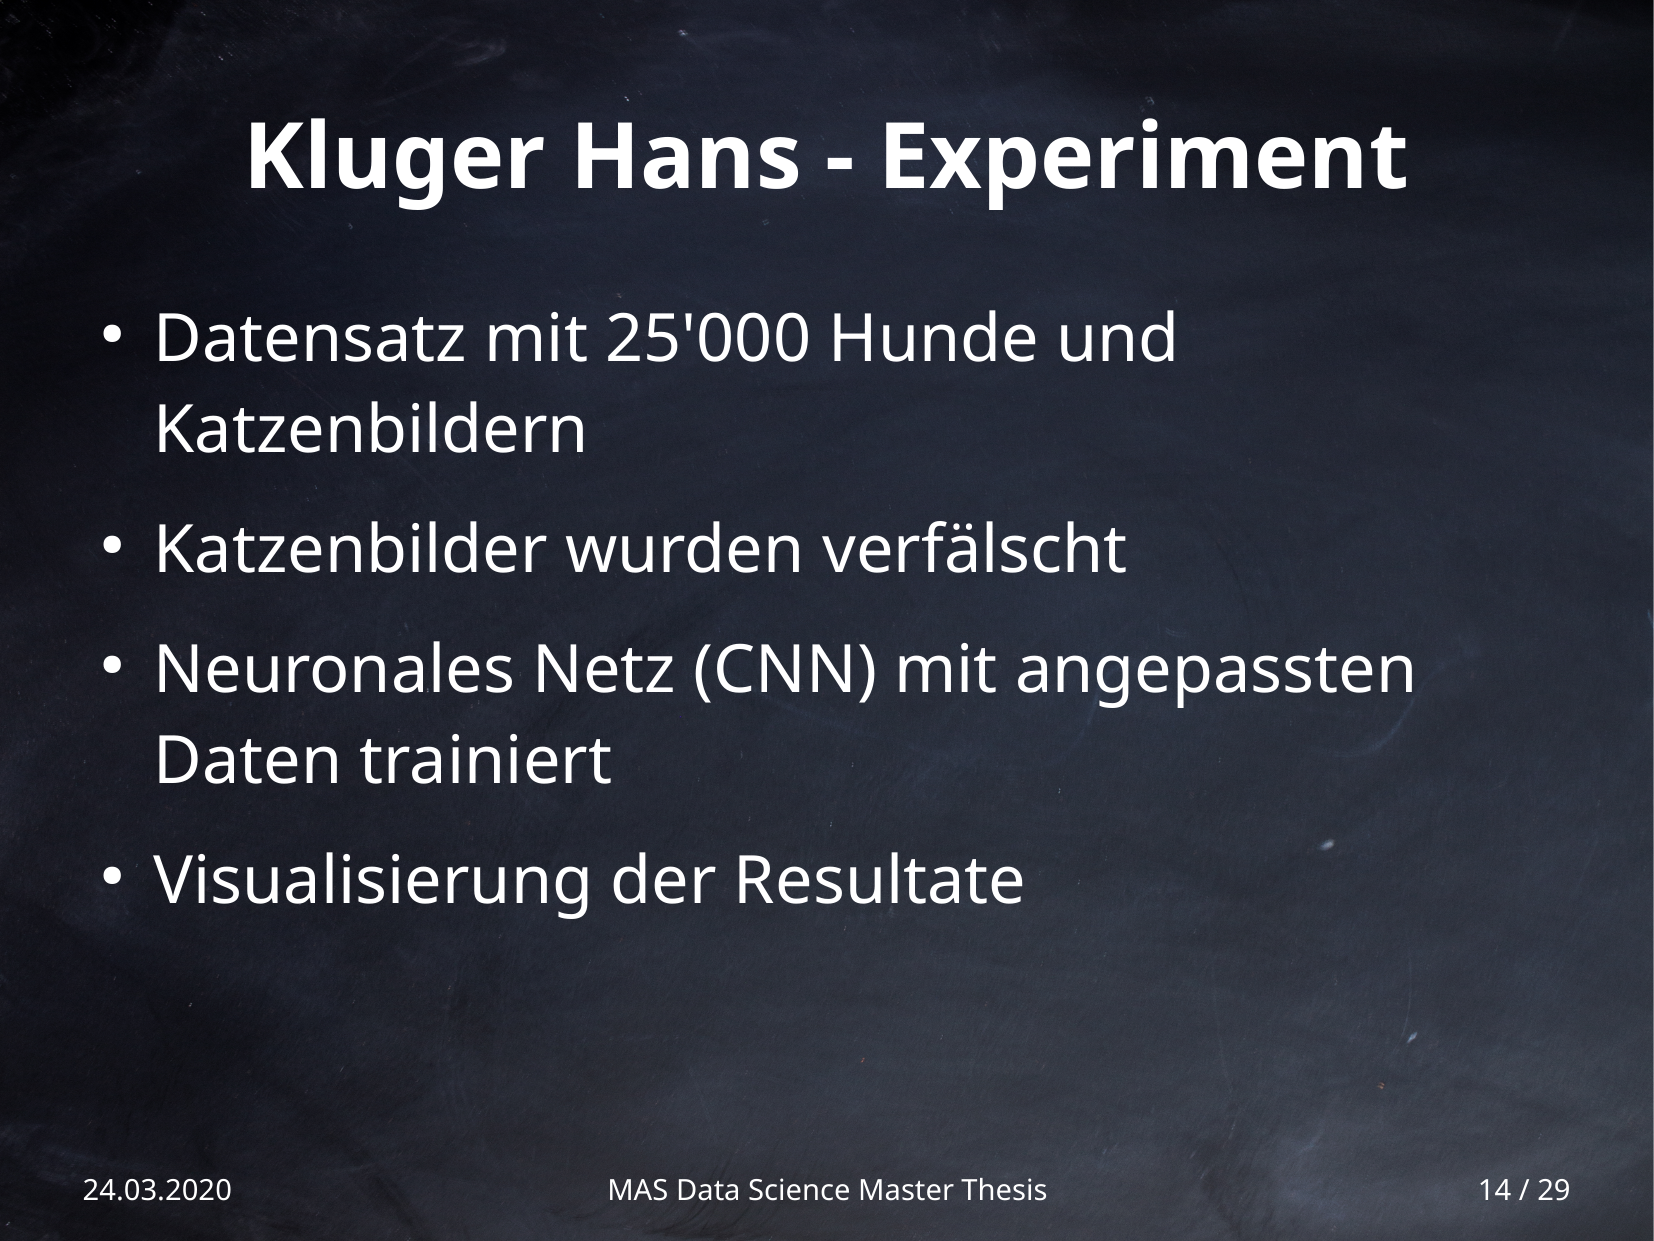

# Kluger Hans - Experiment
Datensatz mit 25'000 Hunde und Katzenbildern
Katzenbilder wurden verfälscht
Neuronales Netz (CNN) mit angepassten Daten trainiert
Visualisierung der Resultate
14